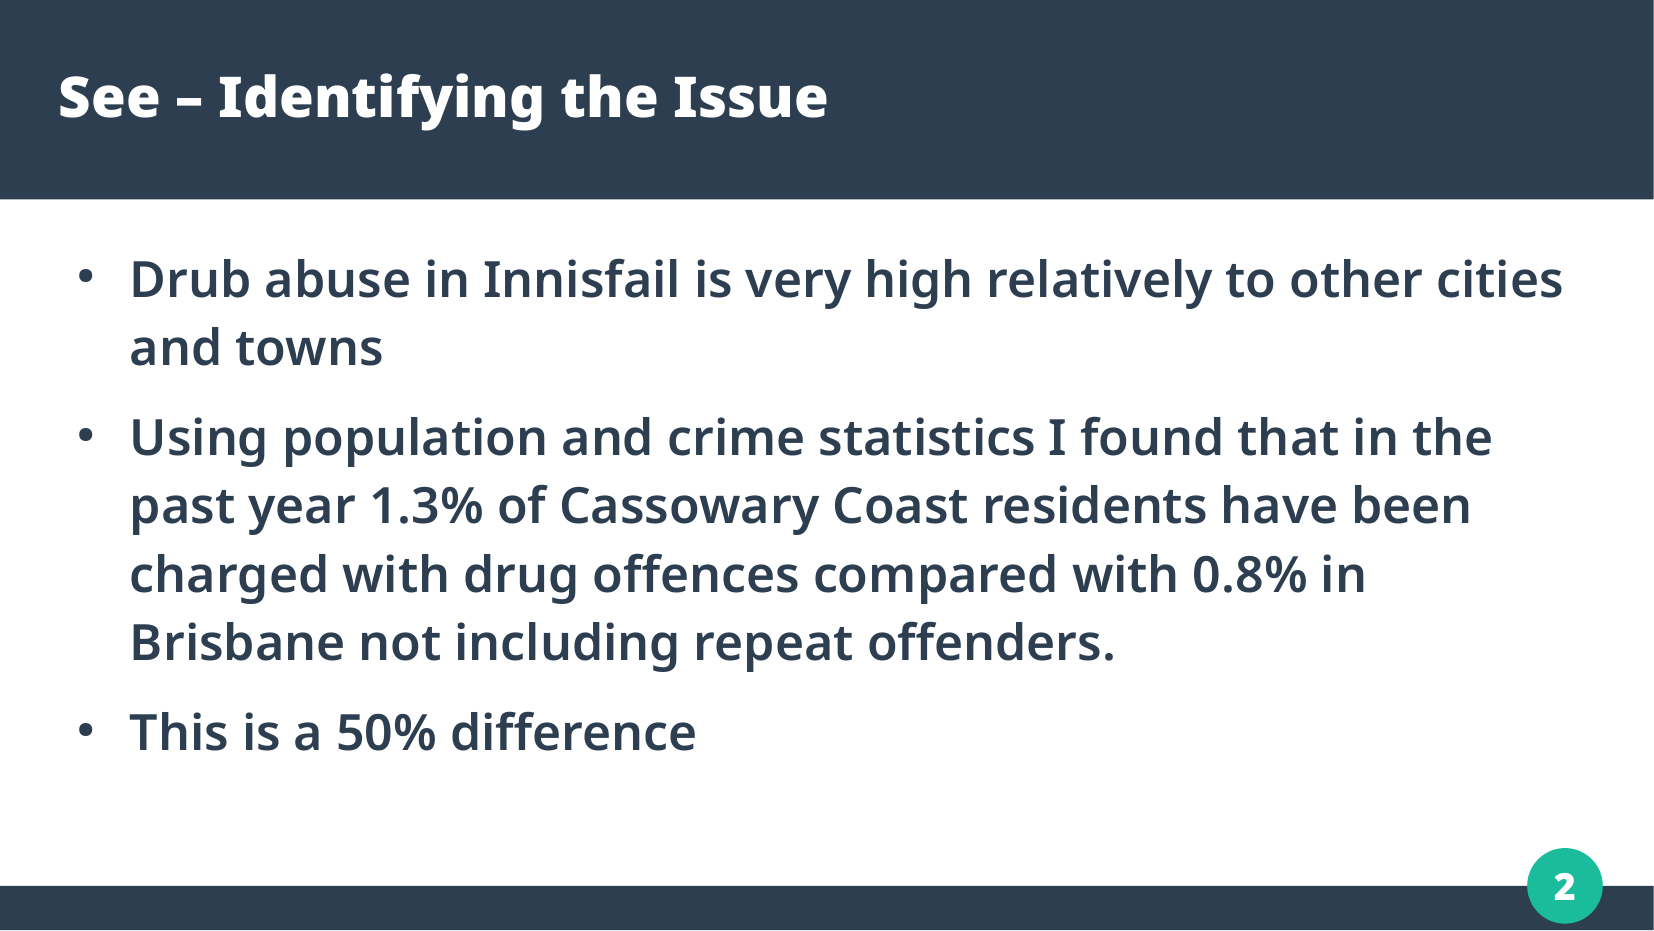

# See – Identifying the Issue
Drub abuse in Innisfail is very high relatively to other cities and towns
Using population and crime statistics I found that in the past year 1.3% of Cassowary Coast residents have been charged with drug offences compared with 0.8% in Brisbane not including repeat offenders.
This is a 50% difference